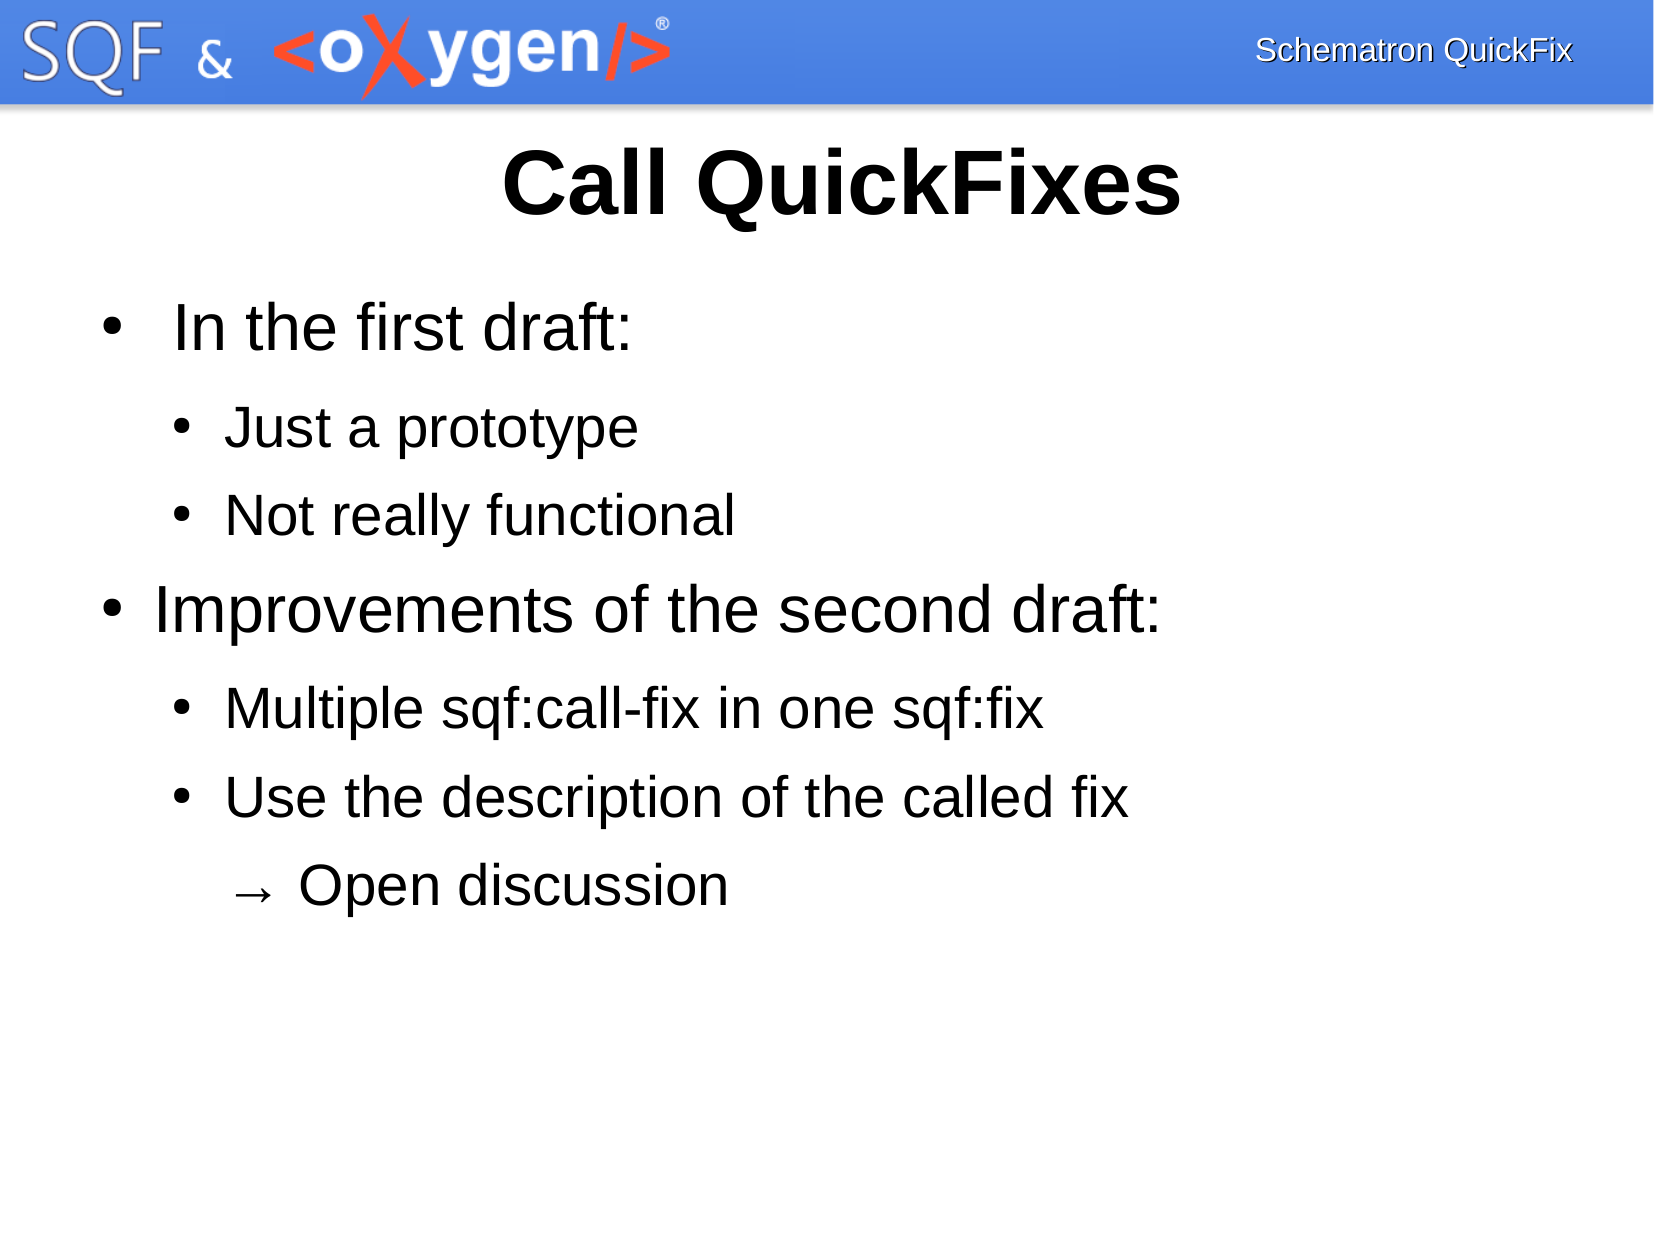

# Call QuickFixes
 In the first draft:
Just a prototype
Not really functional
Improvements of the second draft:
Multiple sqf:call-fix in one sqf:fix
Use the description of the called fix
→ Open discussion